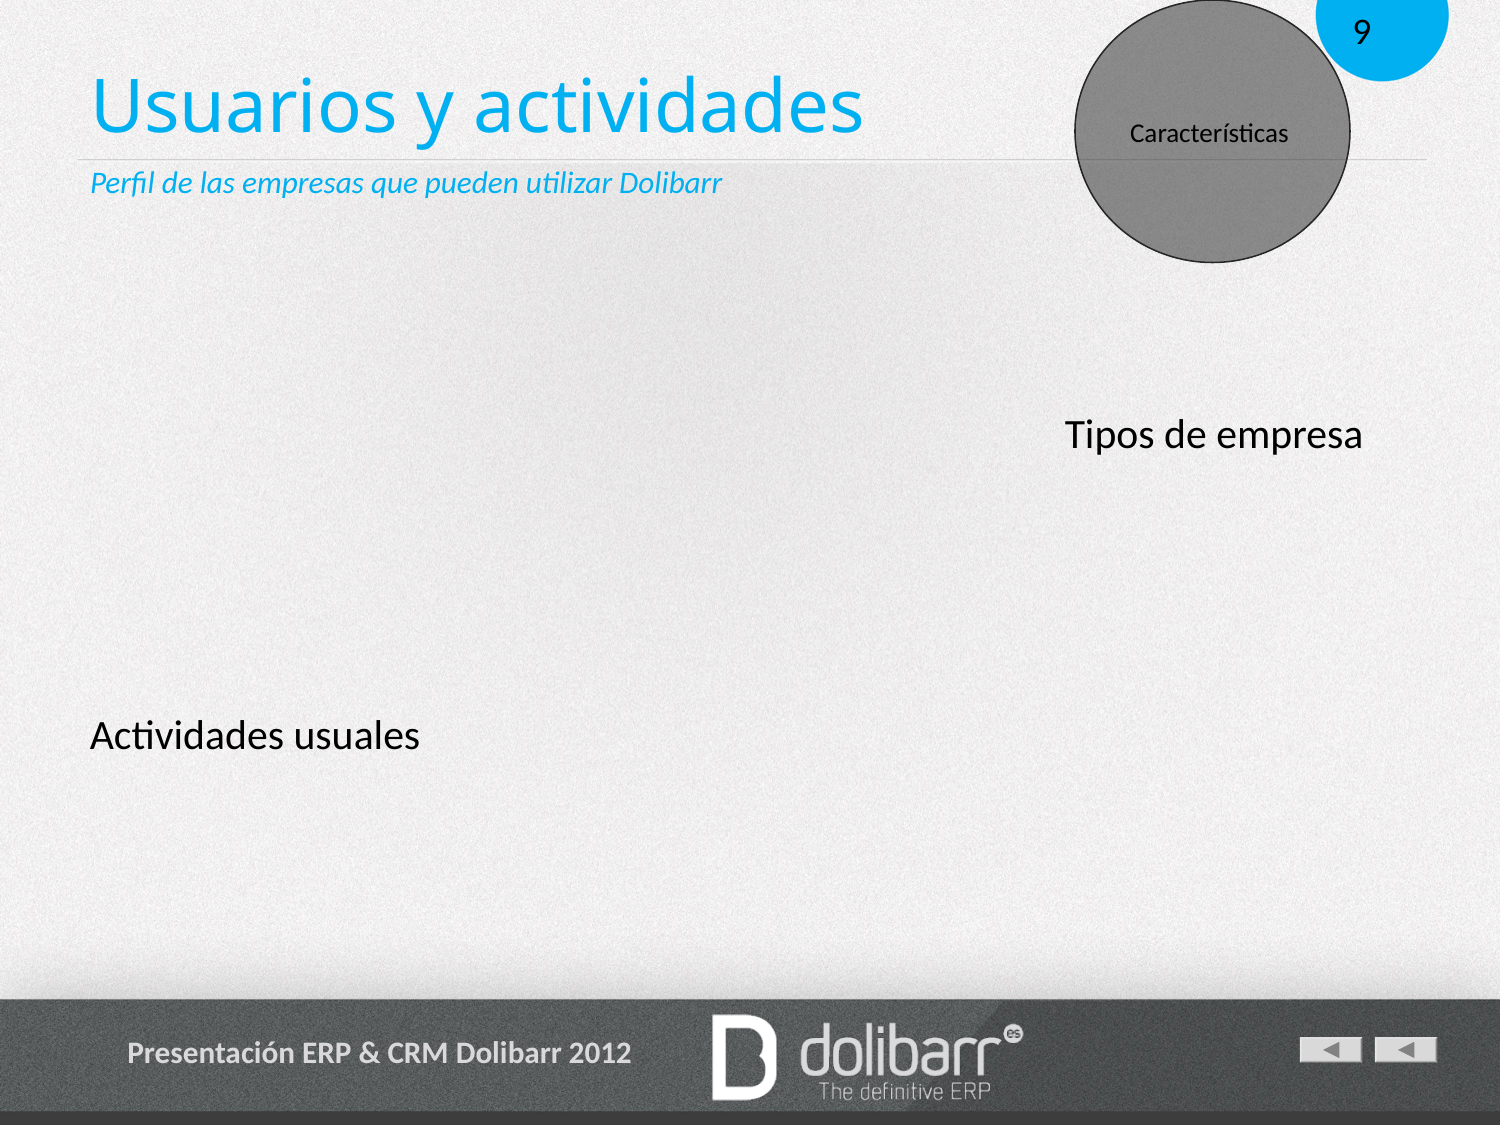

Características
Autónomos
Pymes
Asociaciones y clubs deportivos
Organismos públicos
Ventas de productos
Ventas de servicios
Suscripción de miembros
Dolibarr como oficina virtual
# Usuarios y actividades
Perfil de las empresas que pueden utilizar Dolibarr
Tipos de empresa
Actividades usuales
Presentación ERP & CRM Dolibarr 2012